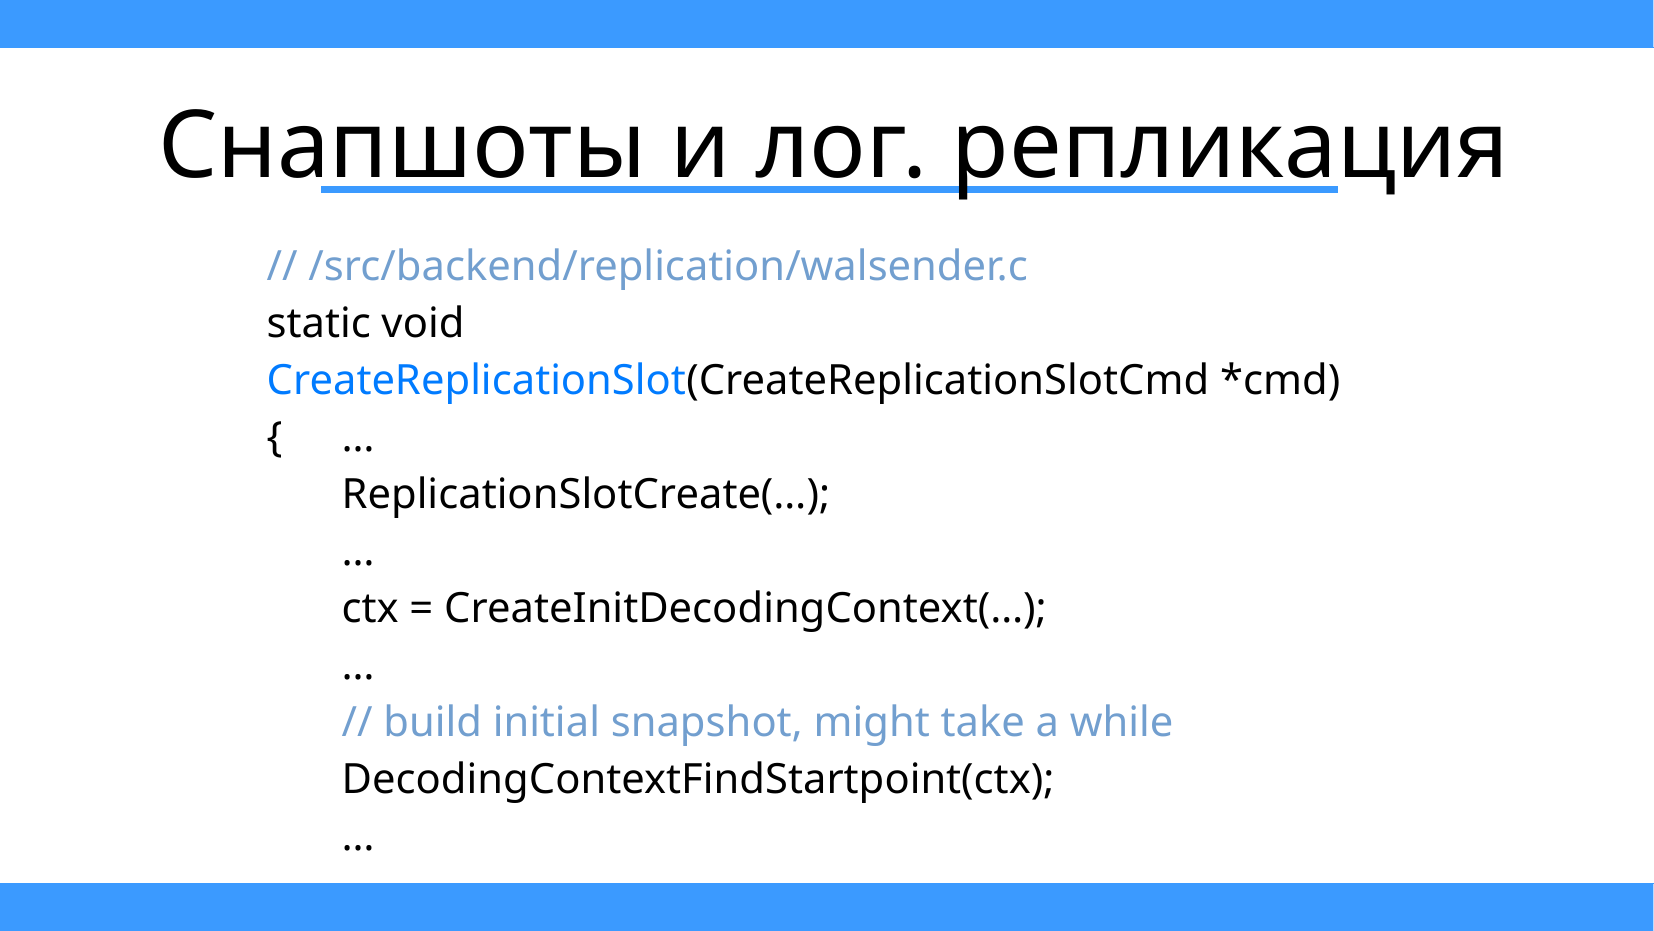

Снапшоты и лог. репликация
// /src/backend/replication/walsender.c
static void
CreateReplicationSlot(CreateReplicationSlotCmd *cmd)
{	…
	ReplicationSlotCreate(…);
	…
	ctx = CreateInitDecodingContext(…);
	…
	// build initial snapshot, might take a while
	DecodingContextFindStartpoint(ctx);
	…